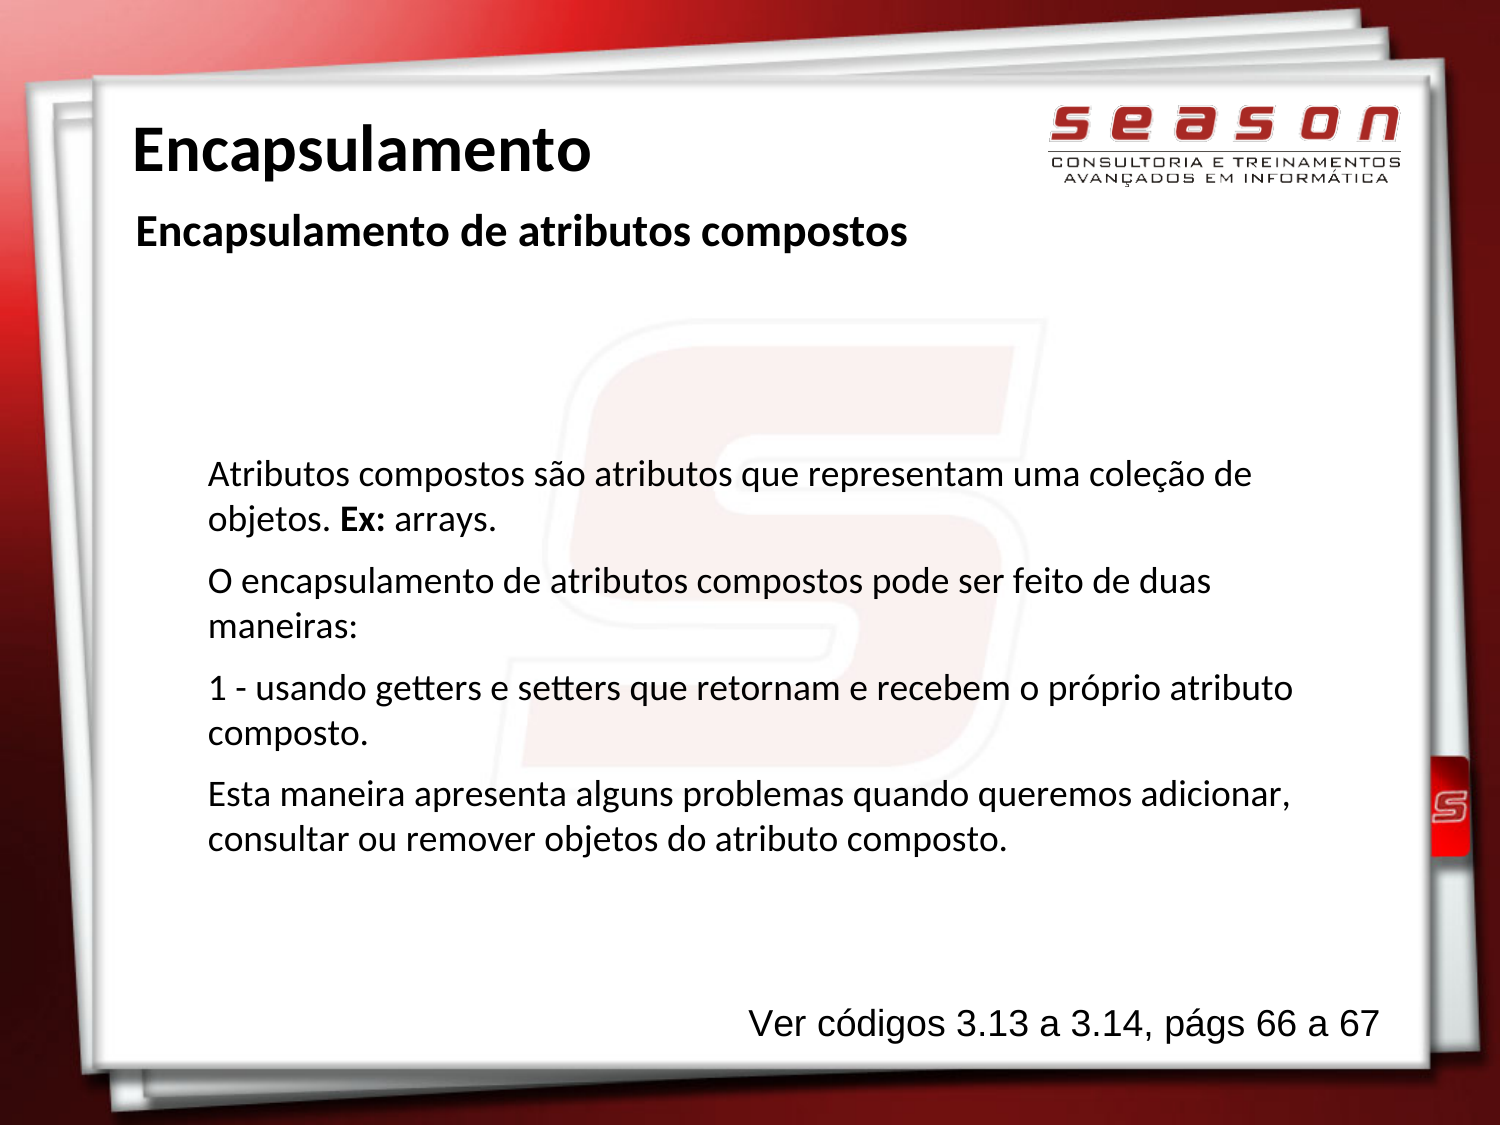

# Encapsulamento
Encapsulamento de atributos compostos
Atributos compostos são atributos que representam uma coleção de objetos. Ex: arrays.
O encapsulamento de atributos compostos pode ser feito de duas maneiras:
1 - usando getters e setters que retornam e recebem o próprio atributo composto.
Esta maneira apresenta alguns problemas quando queremos adicionar, consultar ou remover objetos do atributo composto.
Ver códigos 3.13 a 3.14, págs 66 a 67